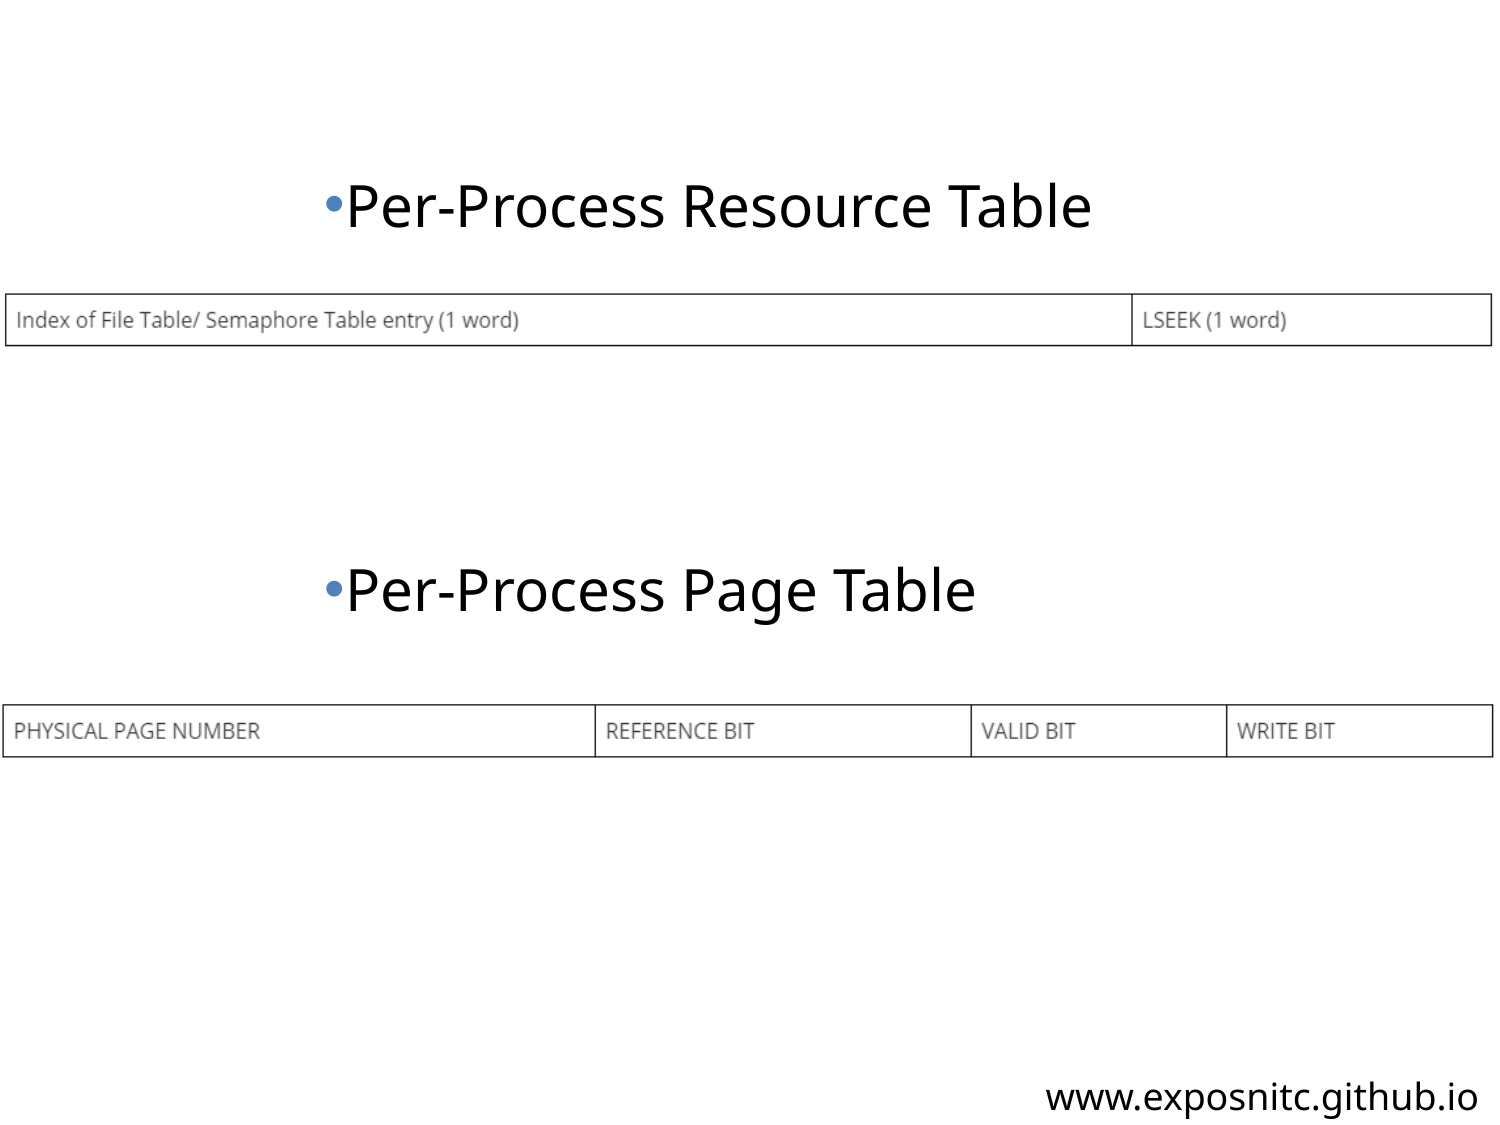

# Per-Process Resource Table
Per-Process Page Table
www.exposnitc.github.io